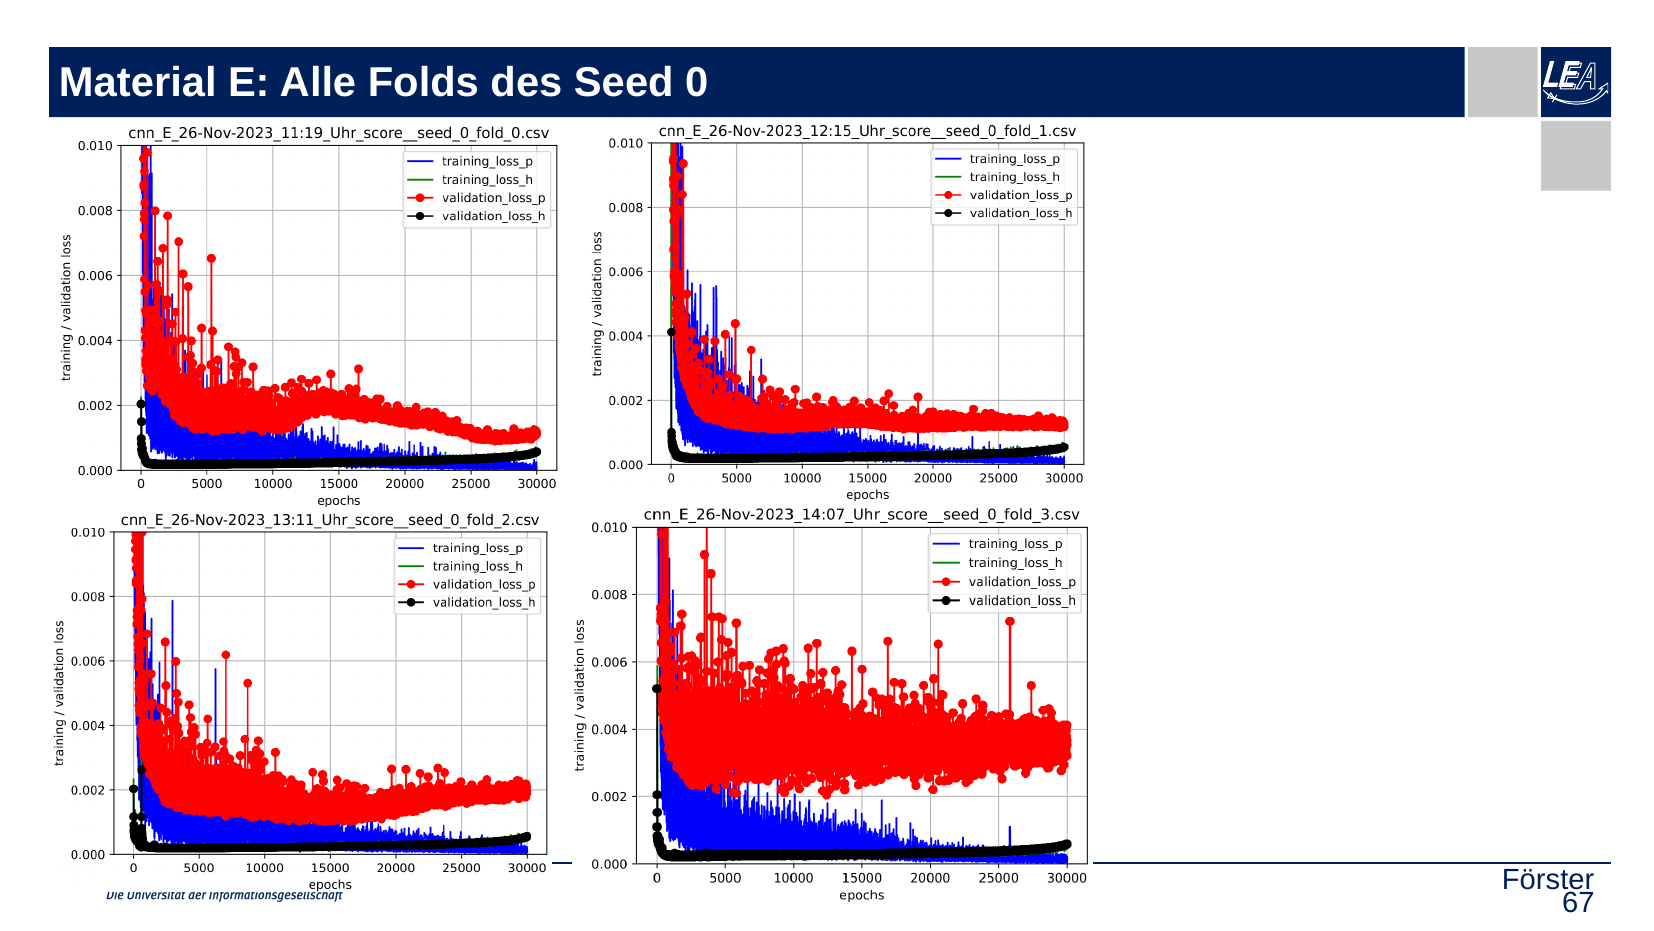

# Material E: Alle Folds des Seed 0
Förster
67